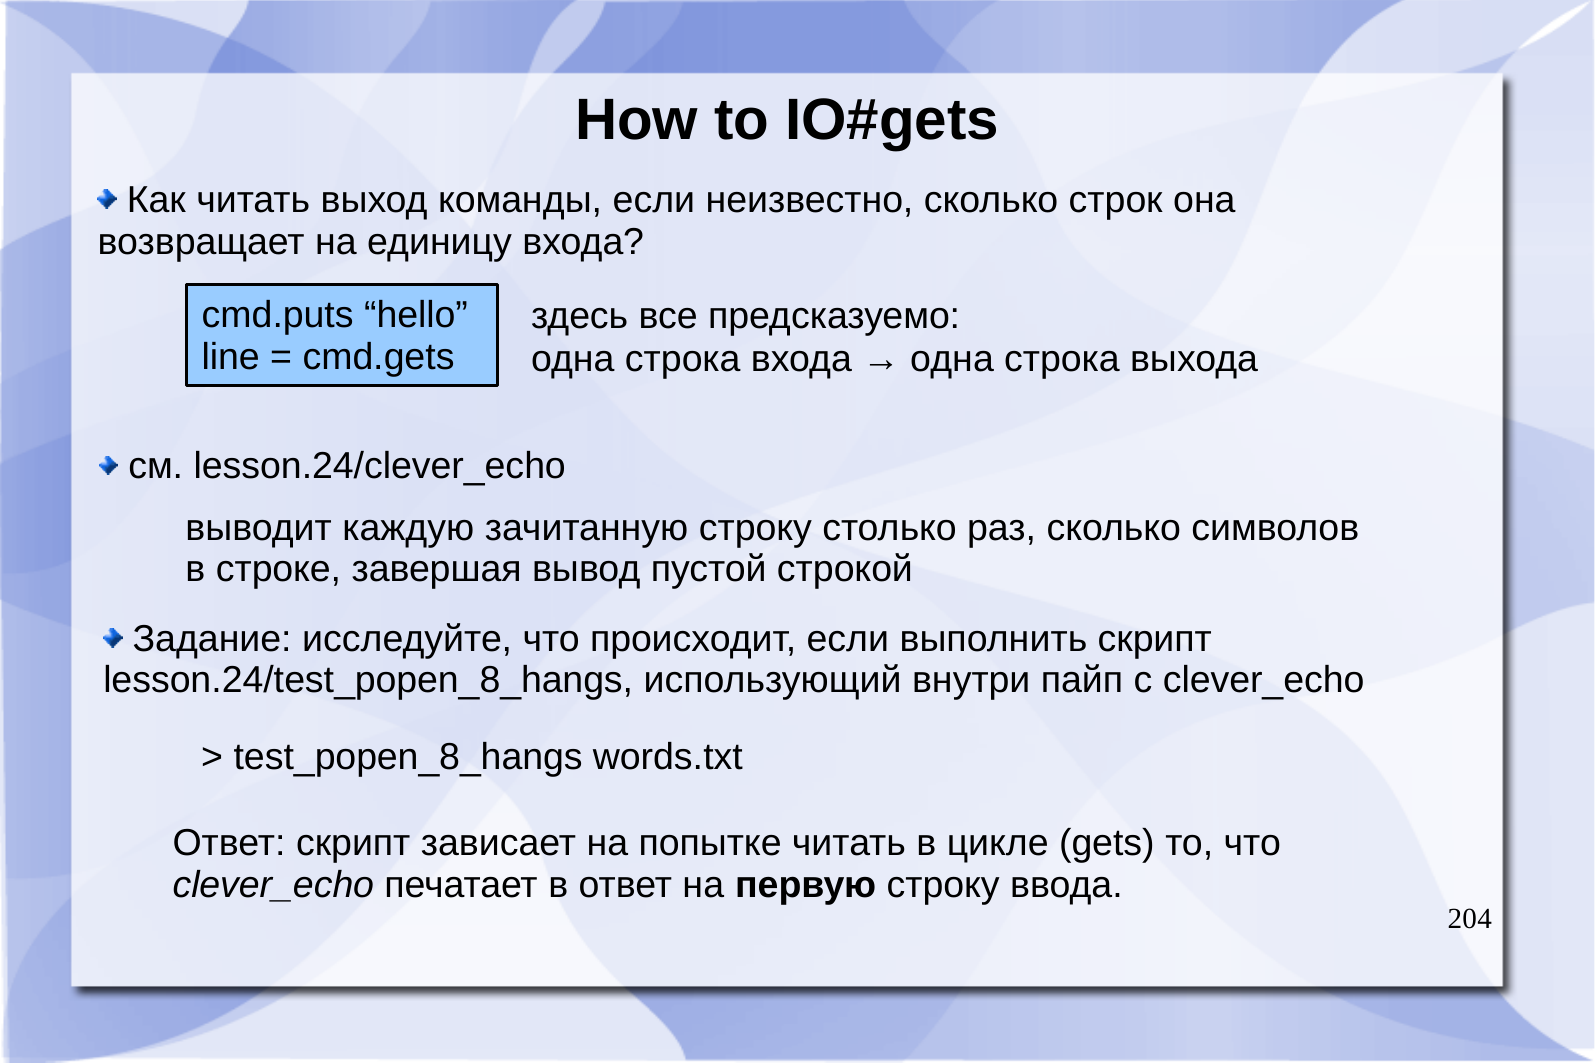

# How to IO#gets
 Как читать выход команды, если неизвестно, сколько строк она возвращает на единицу входа?
cmd.puts “hello”
line = cmd.gets
здесь все предсказуемо:
одна строка входа → одна строка выхода
 см. lesson.24/clever_echo
выводит каждую зачитанную строку столько раз, сколько символов в строке, завершая вывод пустой строкой
 Задание: исследуйте, что происходит, если выполнить скрипт lesson.24/test_popen_8_hangs, использующий внутри пайп с clever_echo
> test_popen_8_hangs words.txt
Ответ: скрипт зависает на попытке читать в цикле (gets) то, что clever_echo печатает в ответ на первую строку ввода.
204